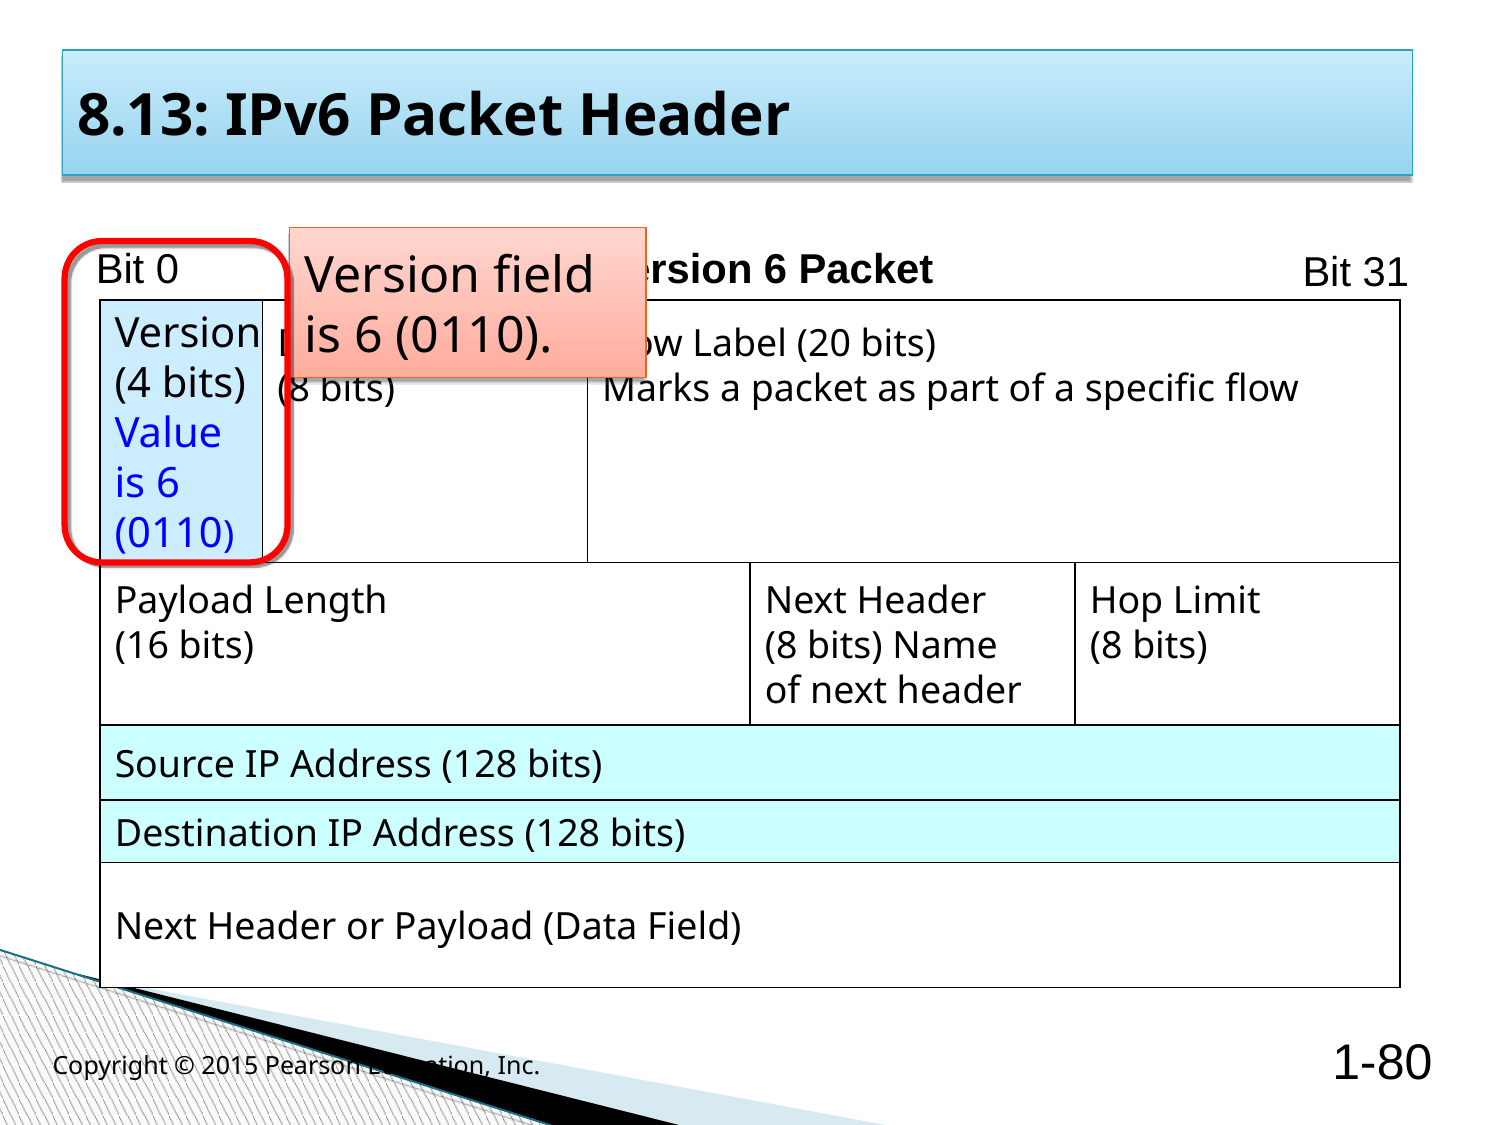

# 8.13: IPv6 Packet Header
Version field
is 6 (0110).
Bit 0
IP Version 6 Packet
Bit 31
Version
(4 bits)
Value
is 6
(0110)
Diff-Serv
(8 bits)
Flow Label (20 bits)
Marks a packet as part of a specific flow
Payload Length
(16 bits)
Next Header
(8 bits) Name
of next header
Hop Limit
(8 bits)
Source IP Address (128 bits)
Destination IP Address (128 bits)
Next Header or Payload (Data Field)
Copyright © 2015 Pearson Education, Inc.